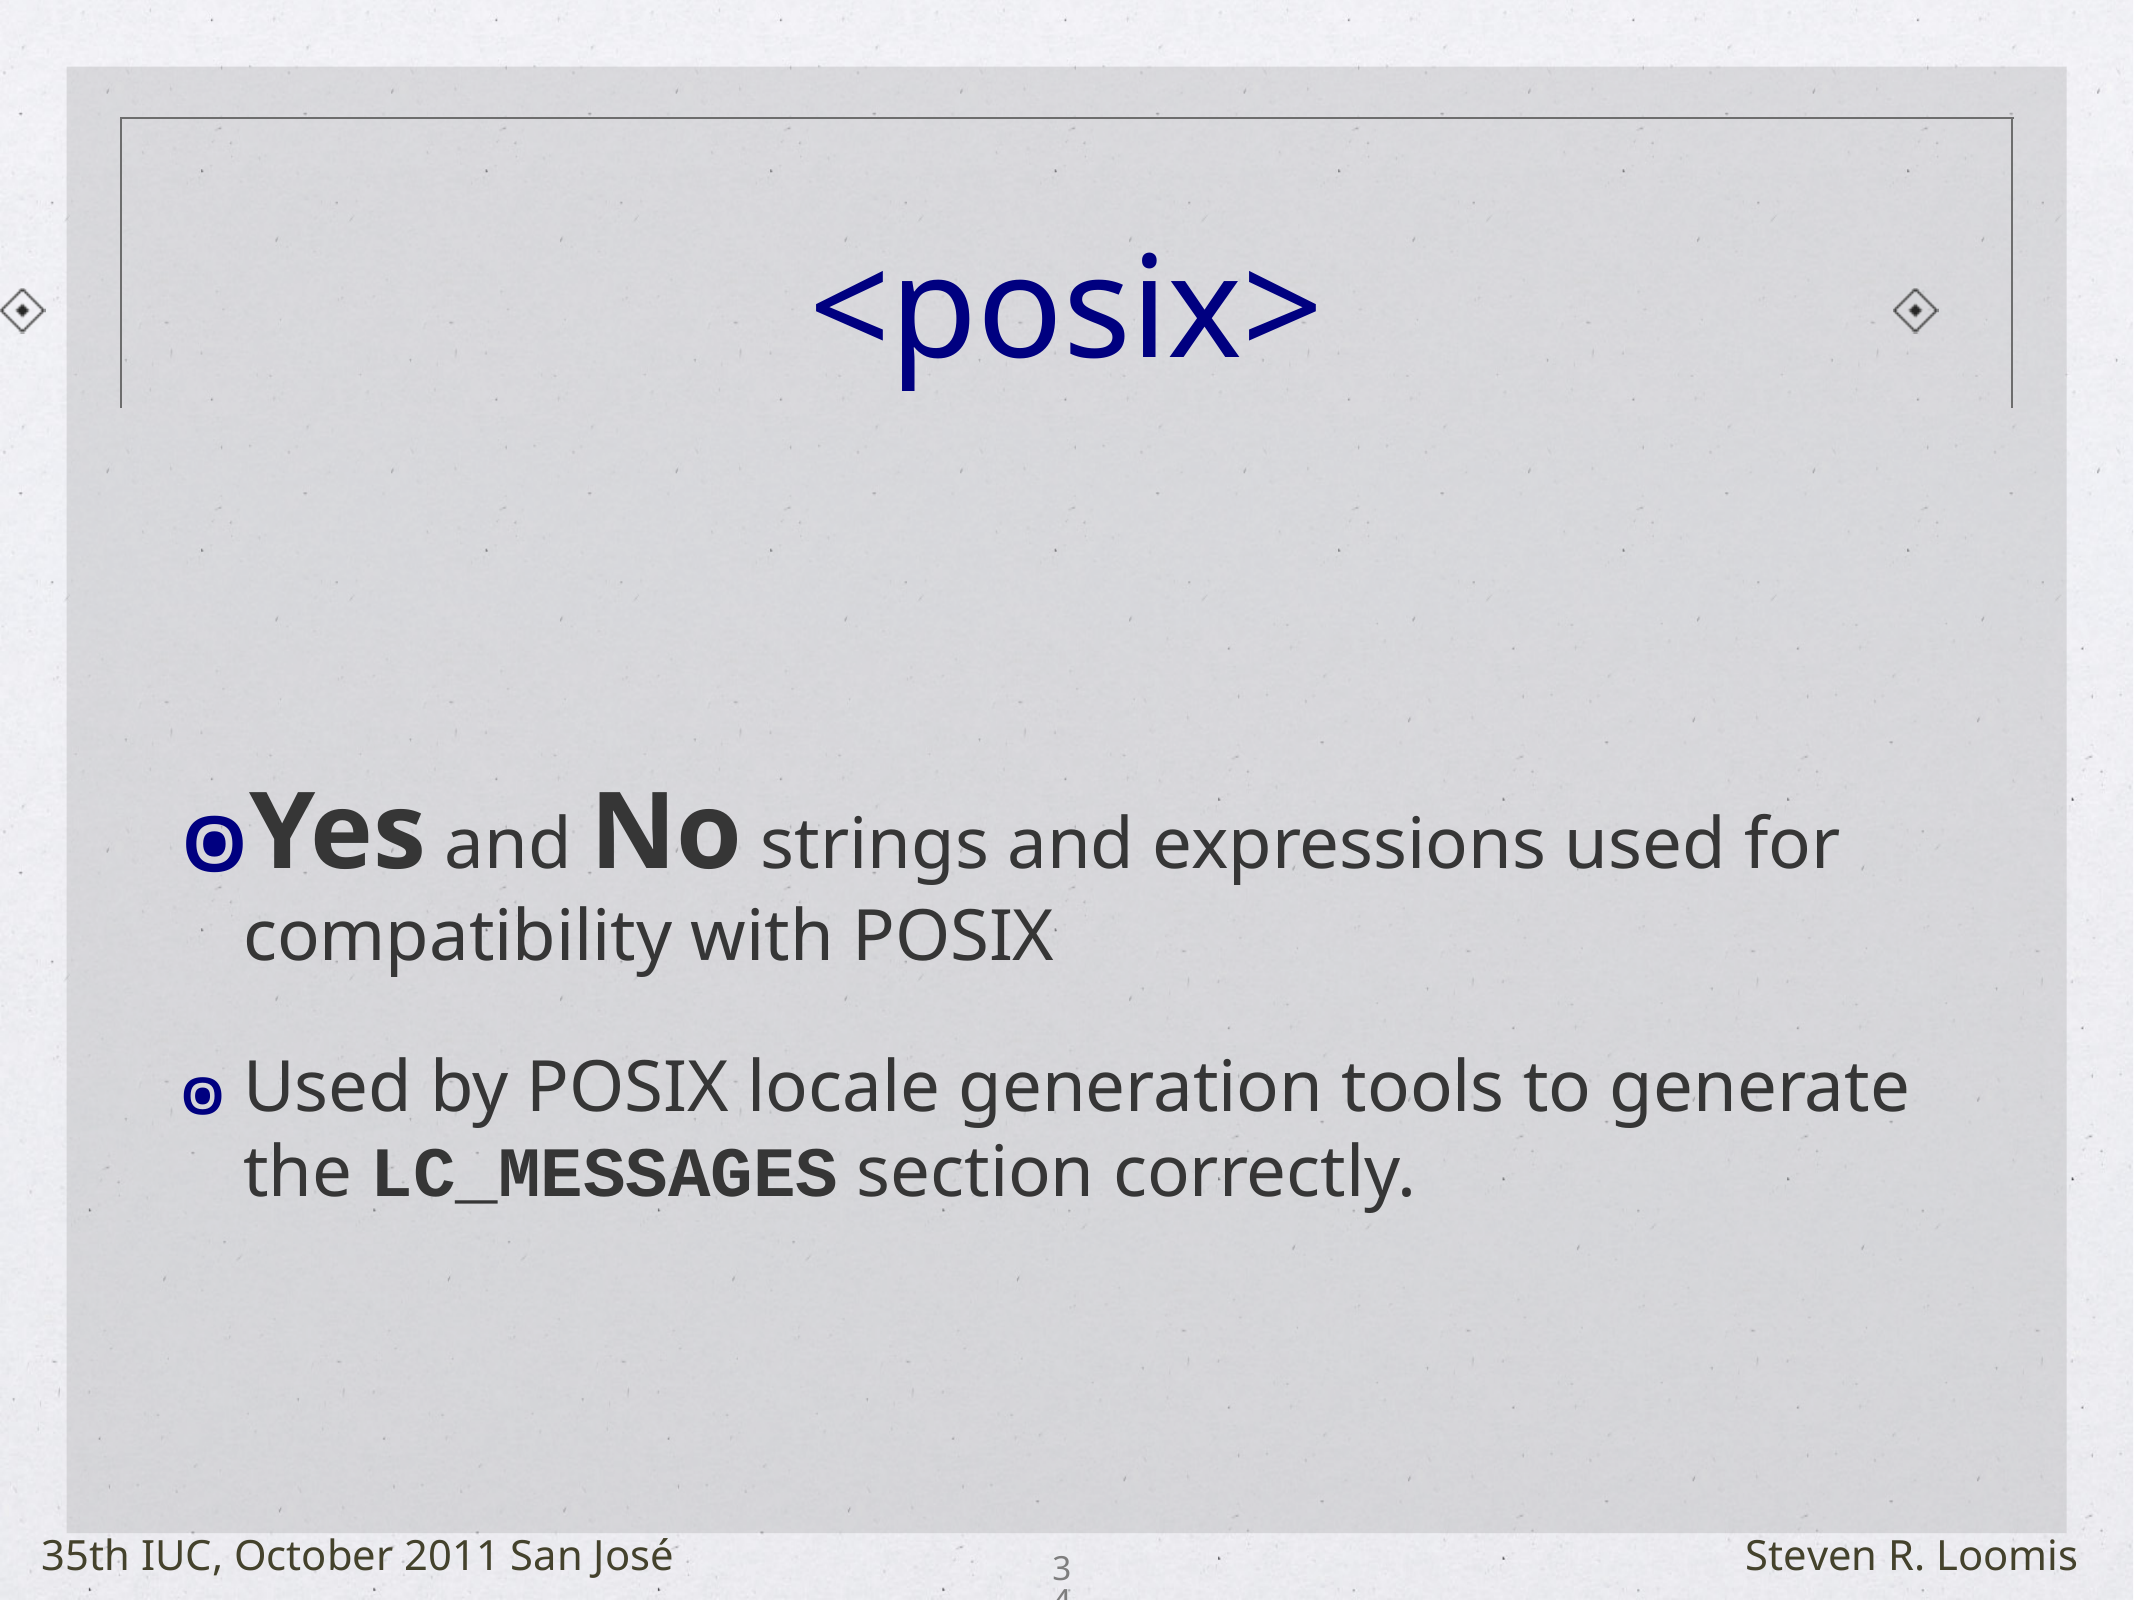

# <posix>
Yes and No strings and expressions used for compatibility with POSIX
Used by POSIX locale generation tools to generate the LC_MESSAGES section correctly.
34